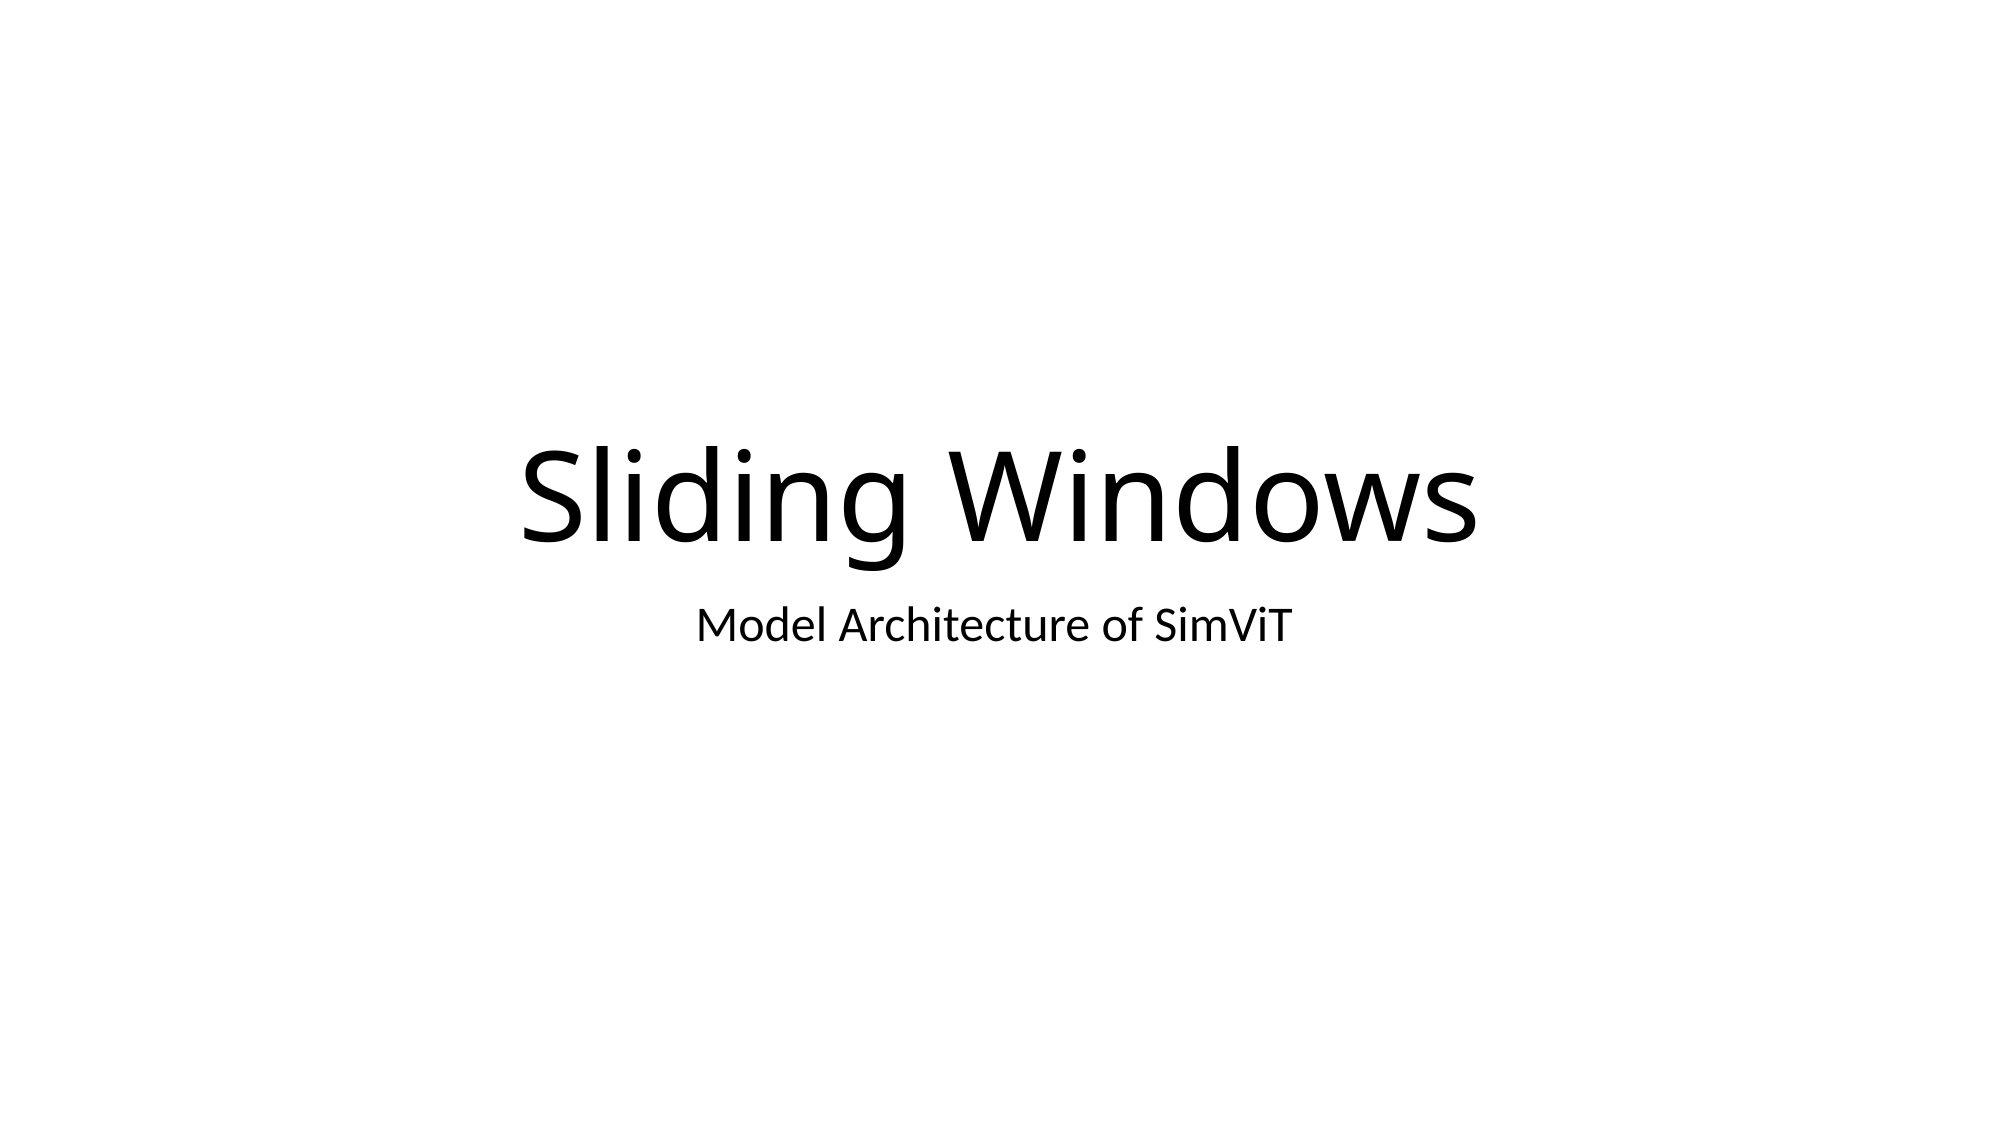

# Sliding Windows
Model Architecture of SimViT